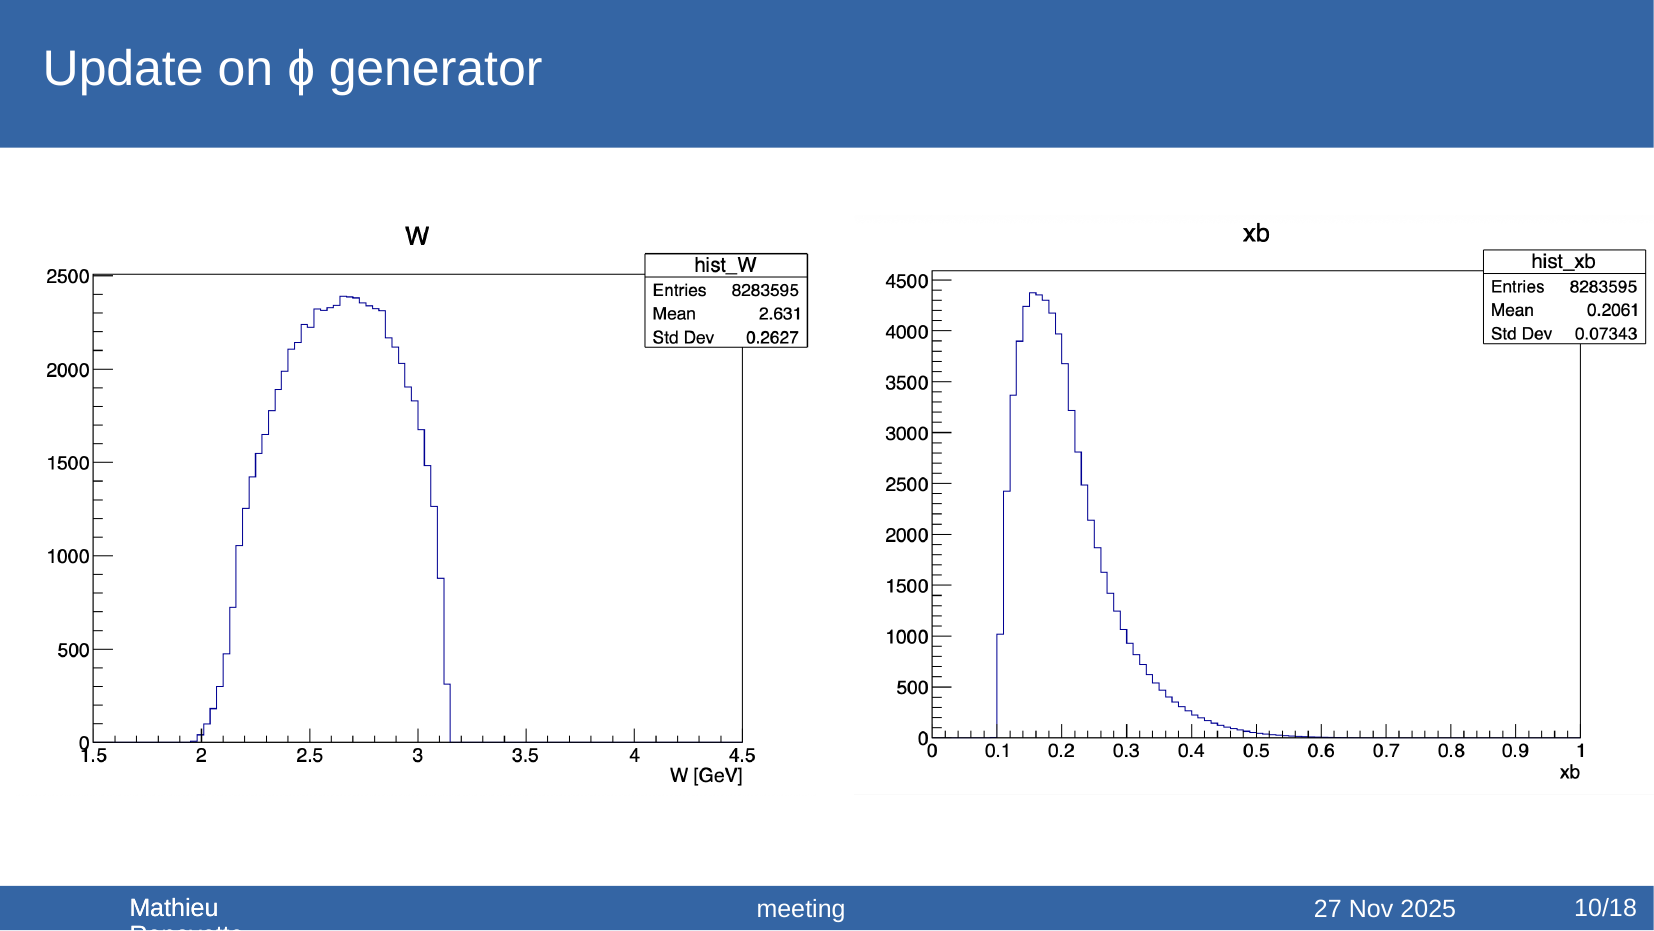

Update on ɸ generator
Mathieu Ronayette
10/18
Mathieu Ronayette
 meeting
27 Nov 2025